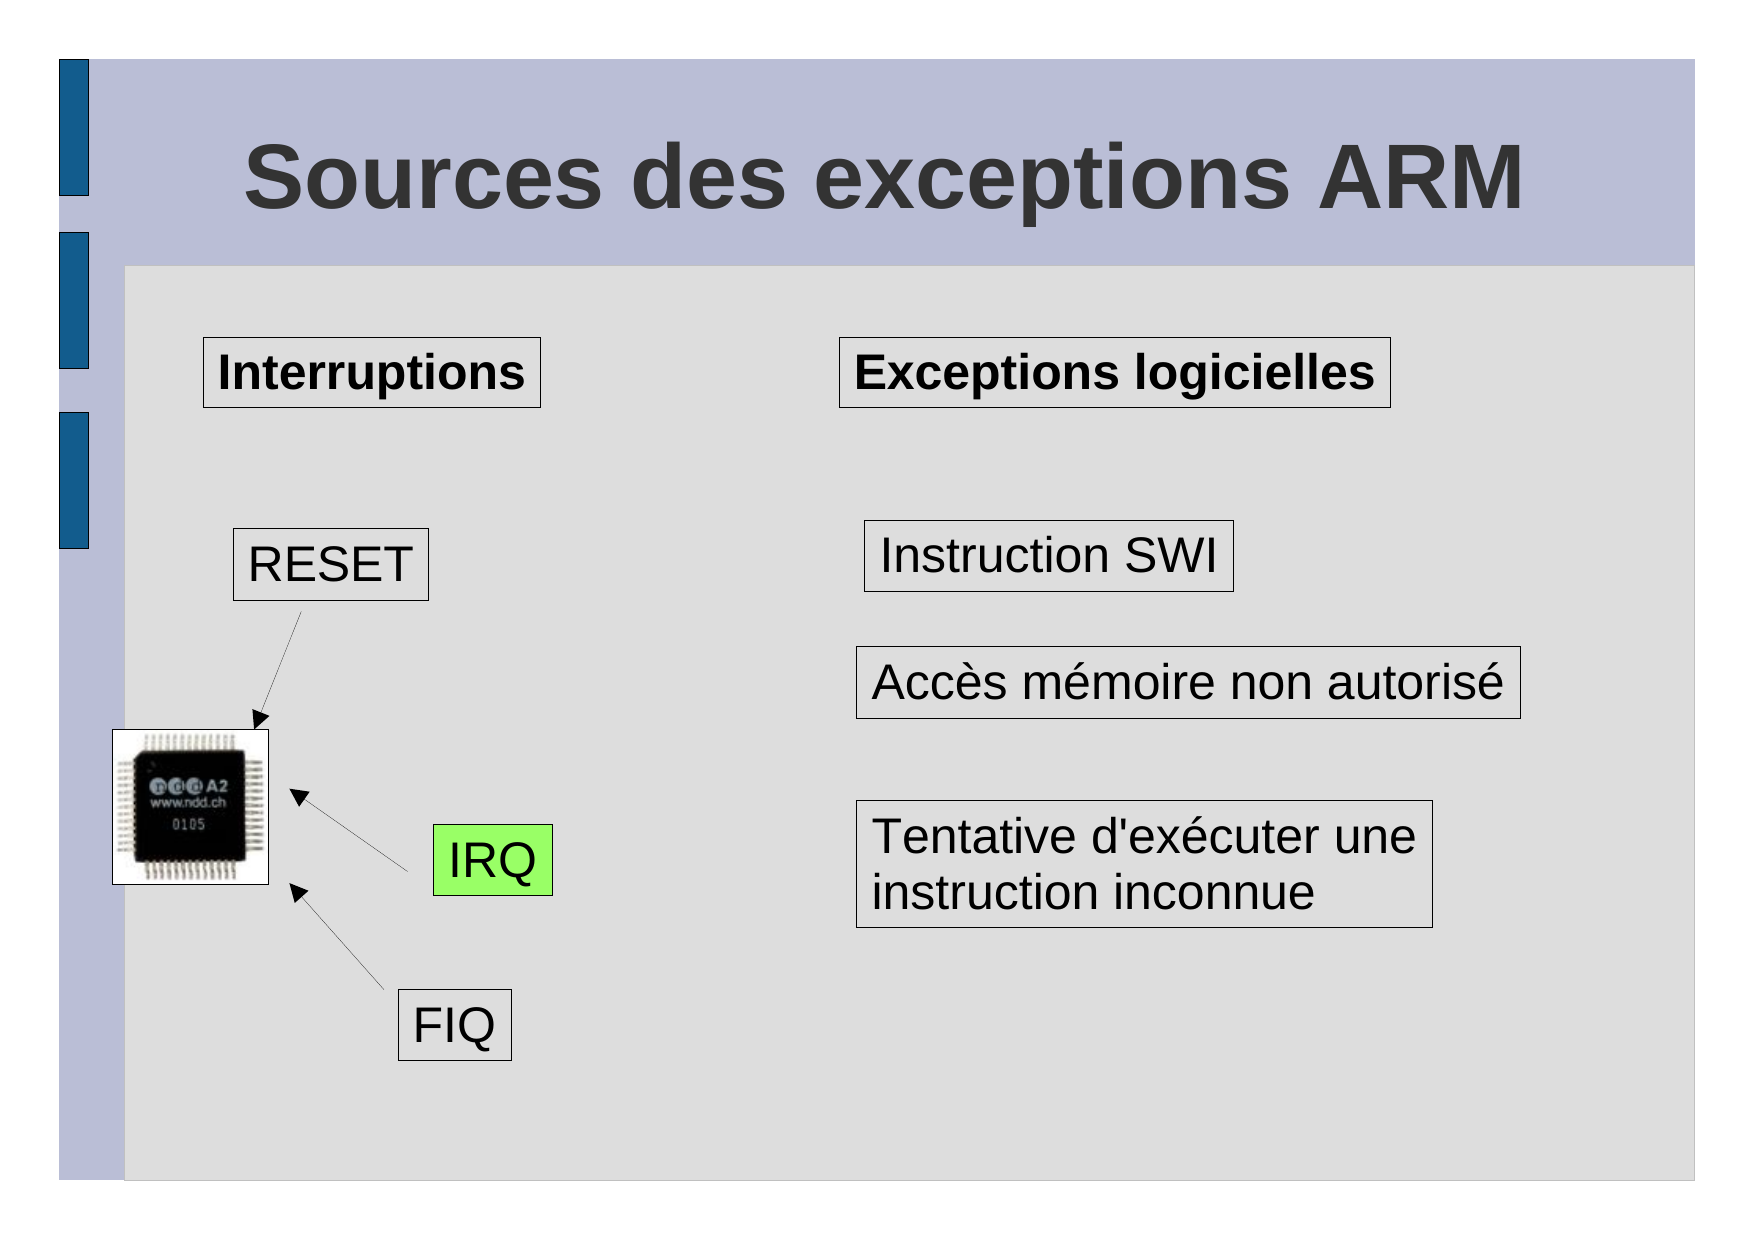

# Sources des exceptions ARM
Interruptions
Exceptions logicielles
Instruction SWI
RESET
Accès mémoire non autorisé
Tentative d'exécuter une
instruction inconnue
IRQ
FIQ